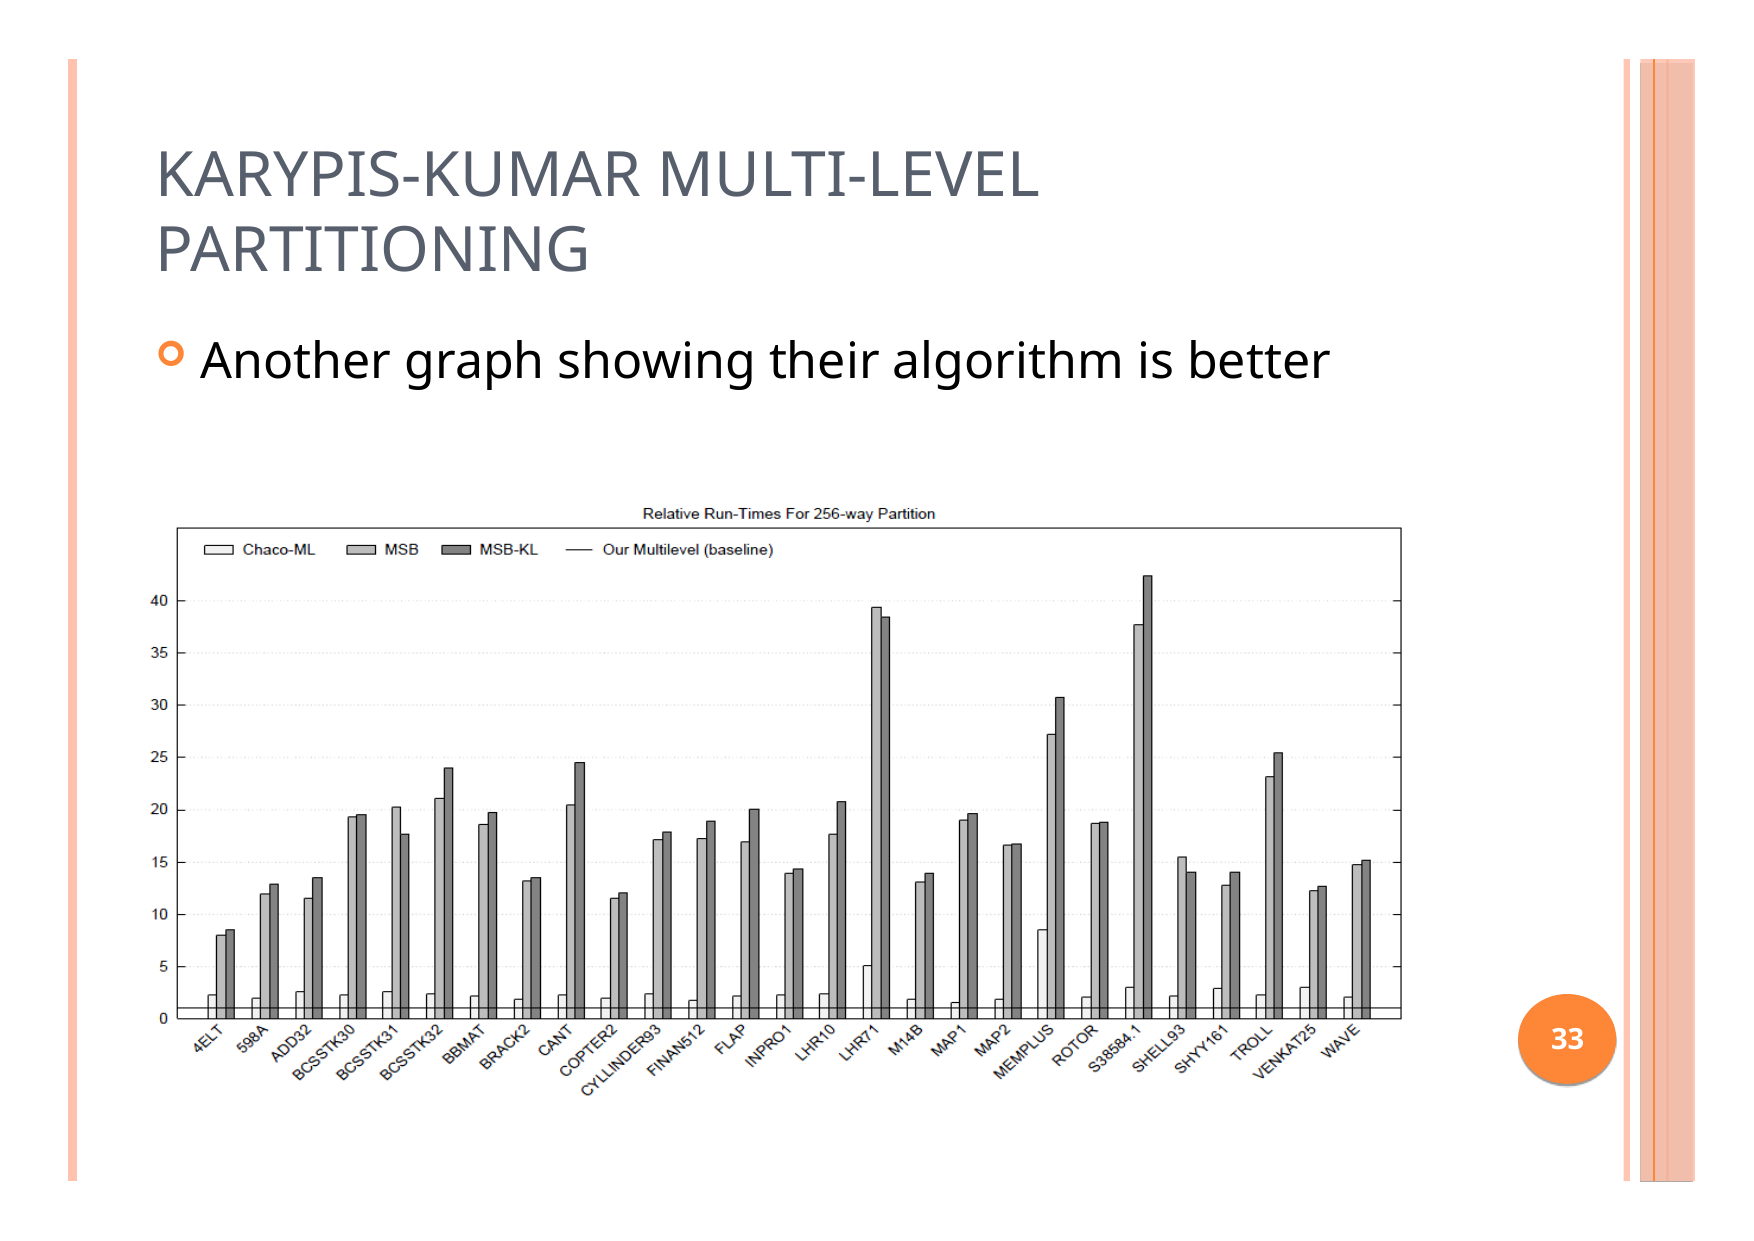

# Karypis-Kumar Multi-level Partitioning
Another graph showing their algorithm is better